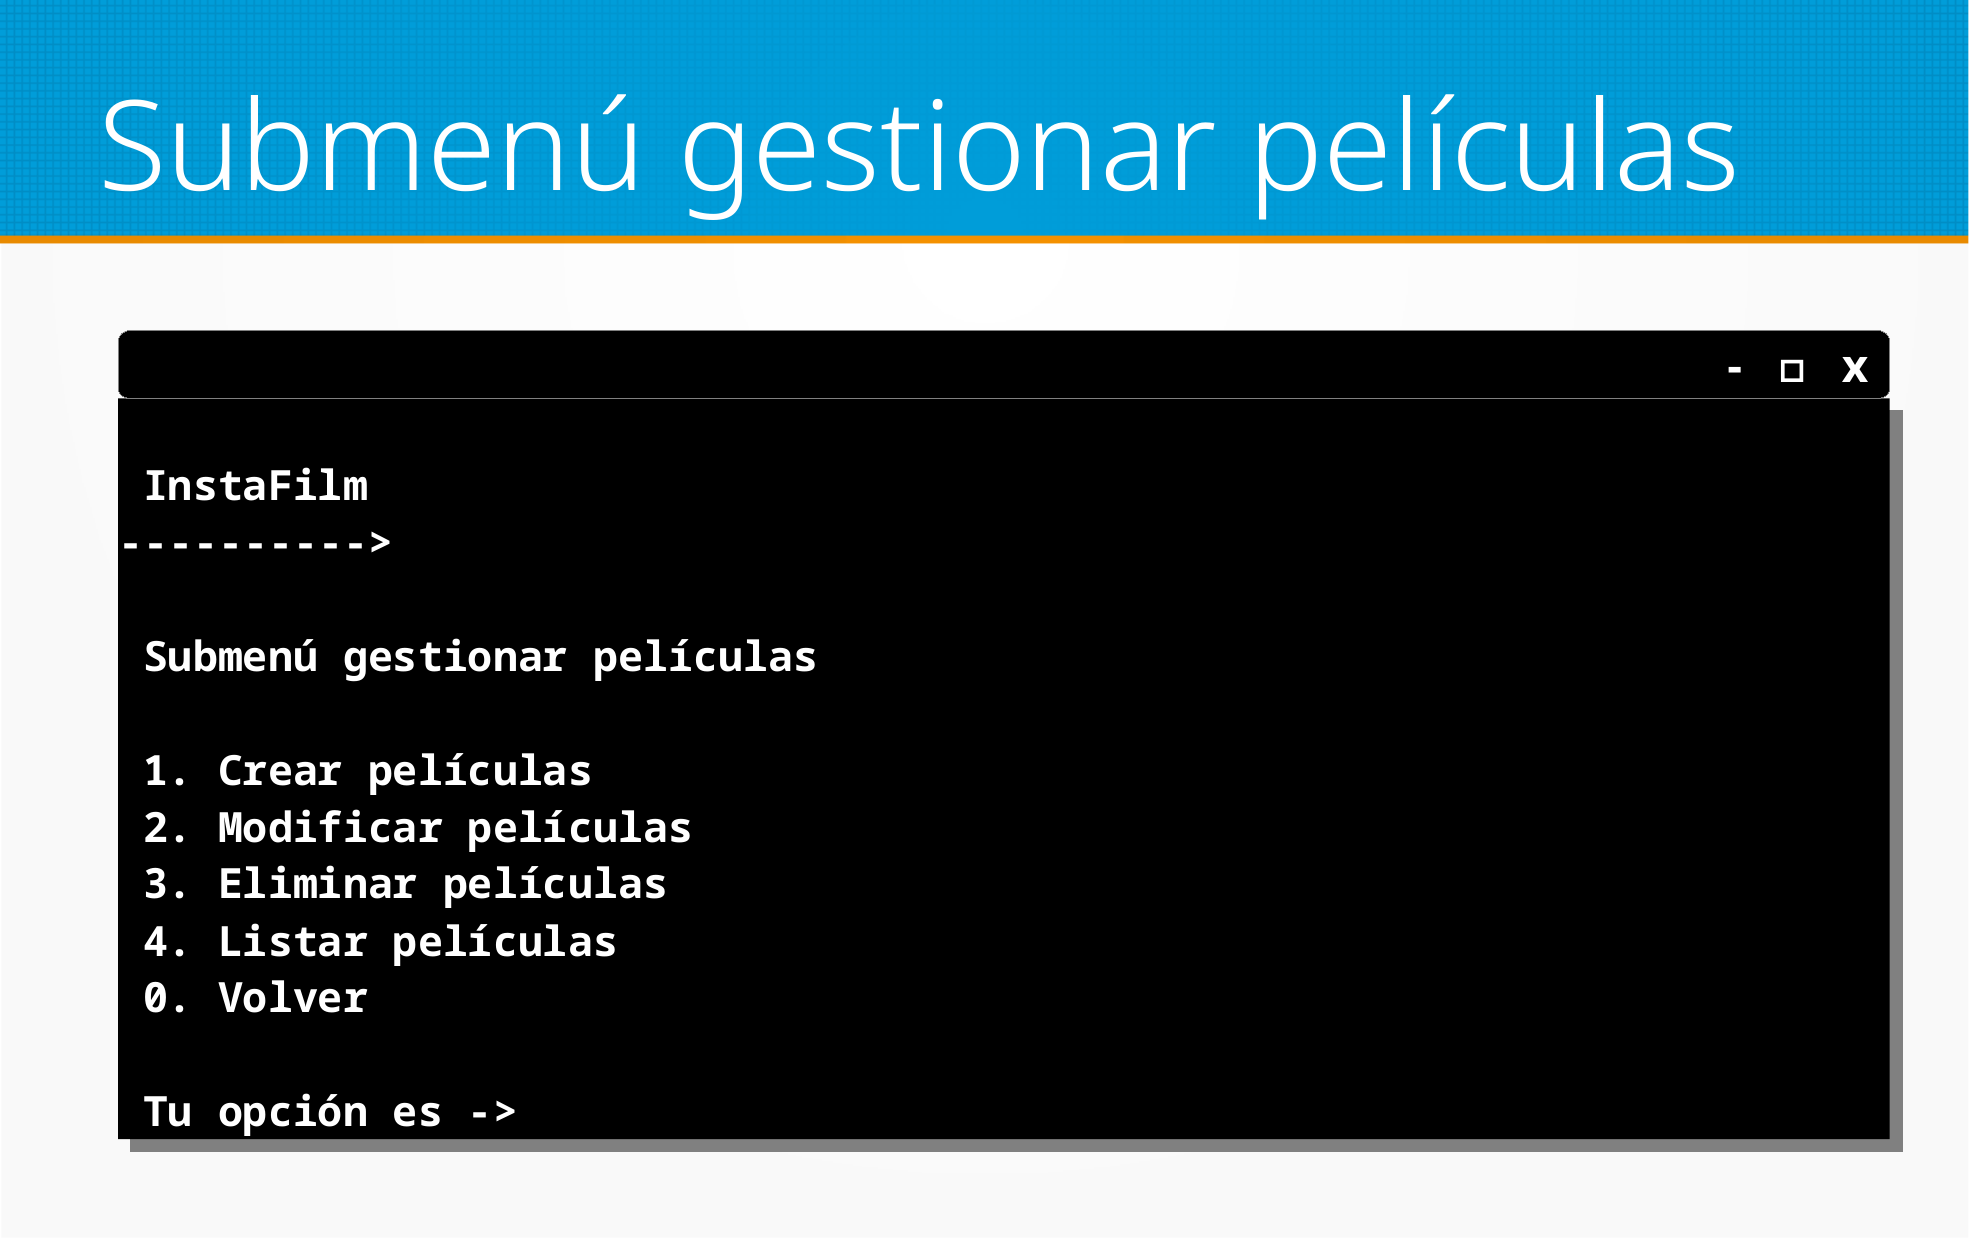

# Submenú gestionar películas
- □ x
 InstaFilm
---------->
 Submenú gestionar películas
 1. Crear películas
 2. Modificar películas
 3. Eliminar películas
 4. Listar películas
 0. Volver
 Tu opción es ->